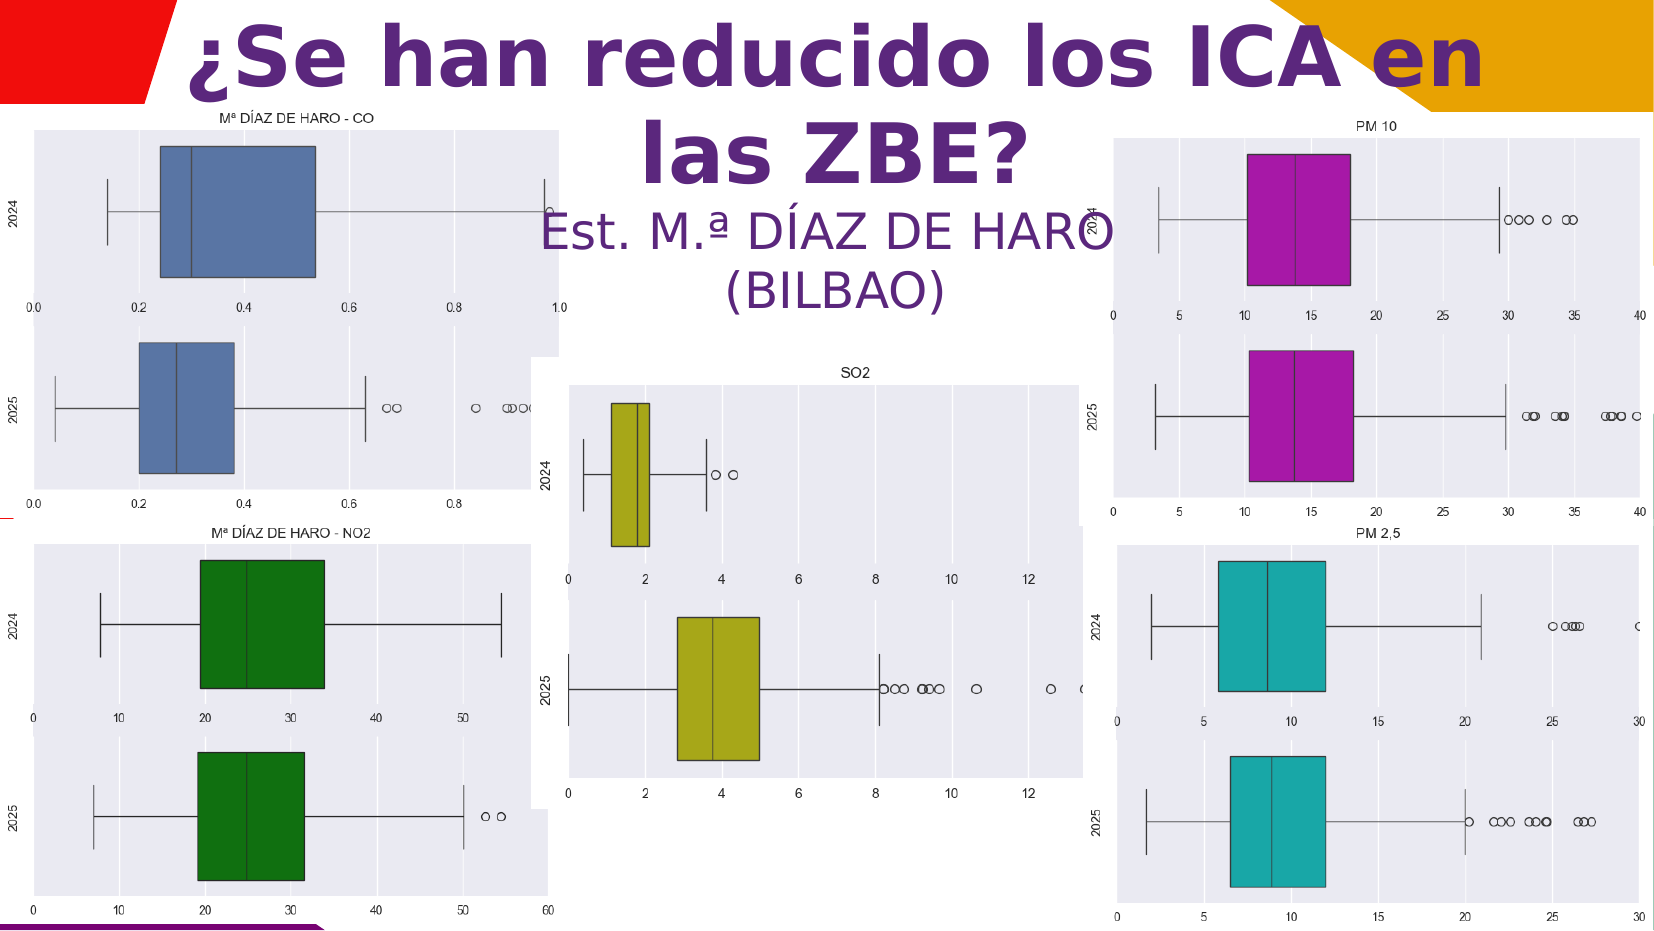

# ¿Se han reducido los ICA en las ZBE? Est. M.ª DÍAZ DE HARO (BILBAO)
7